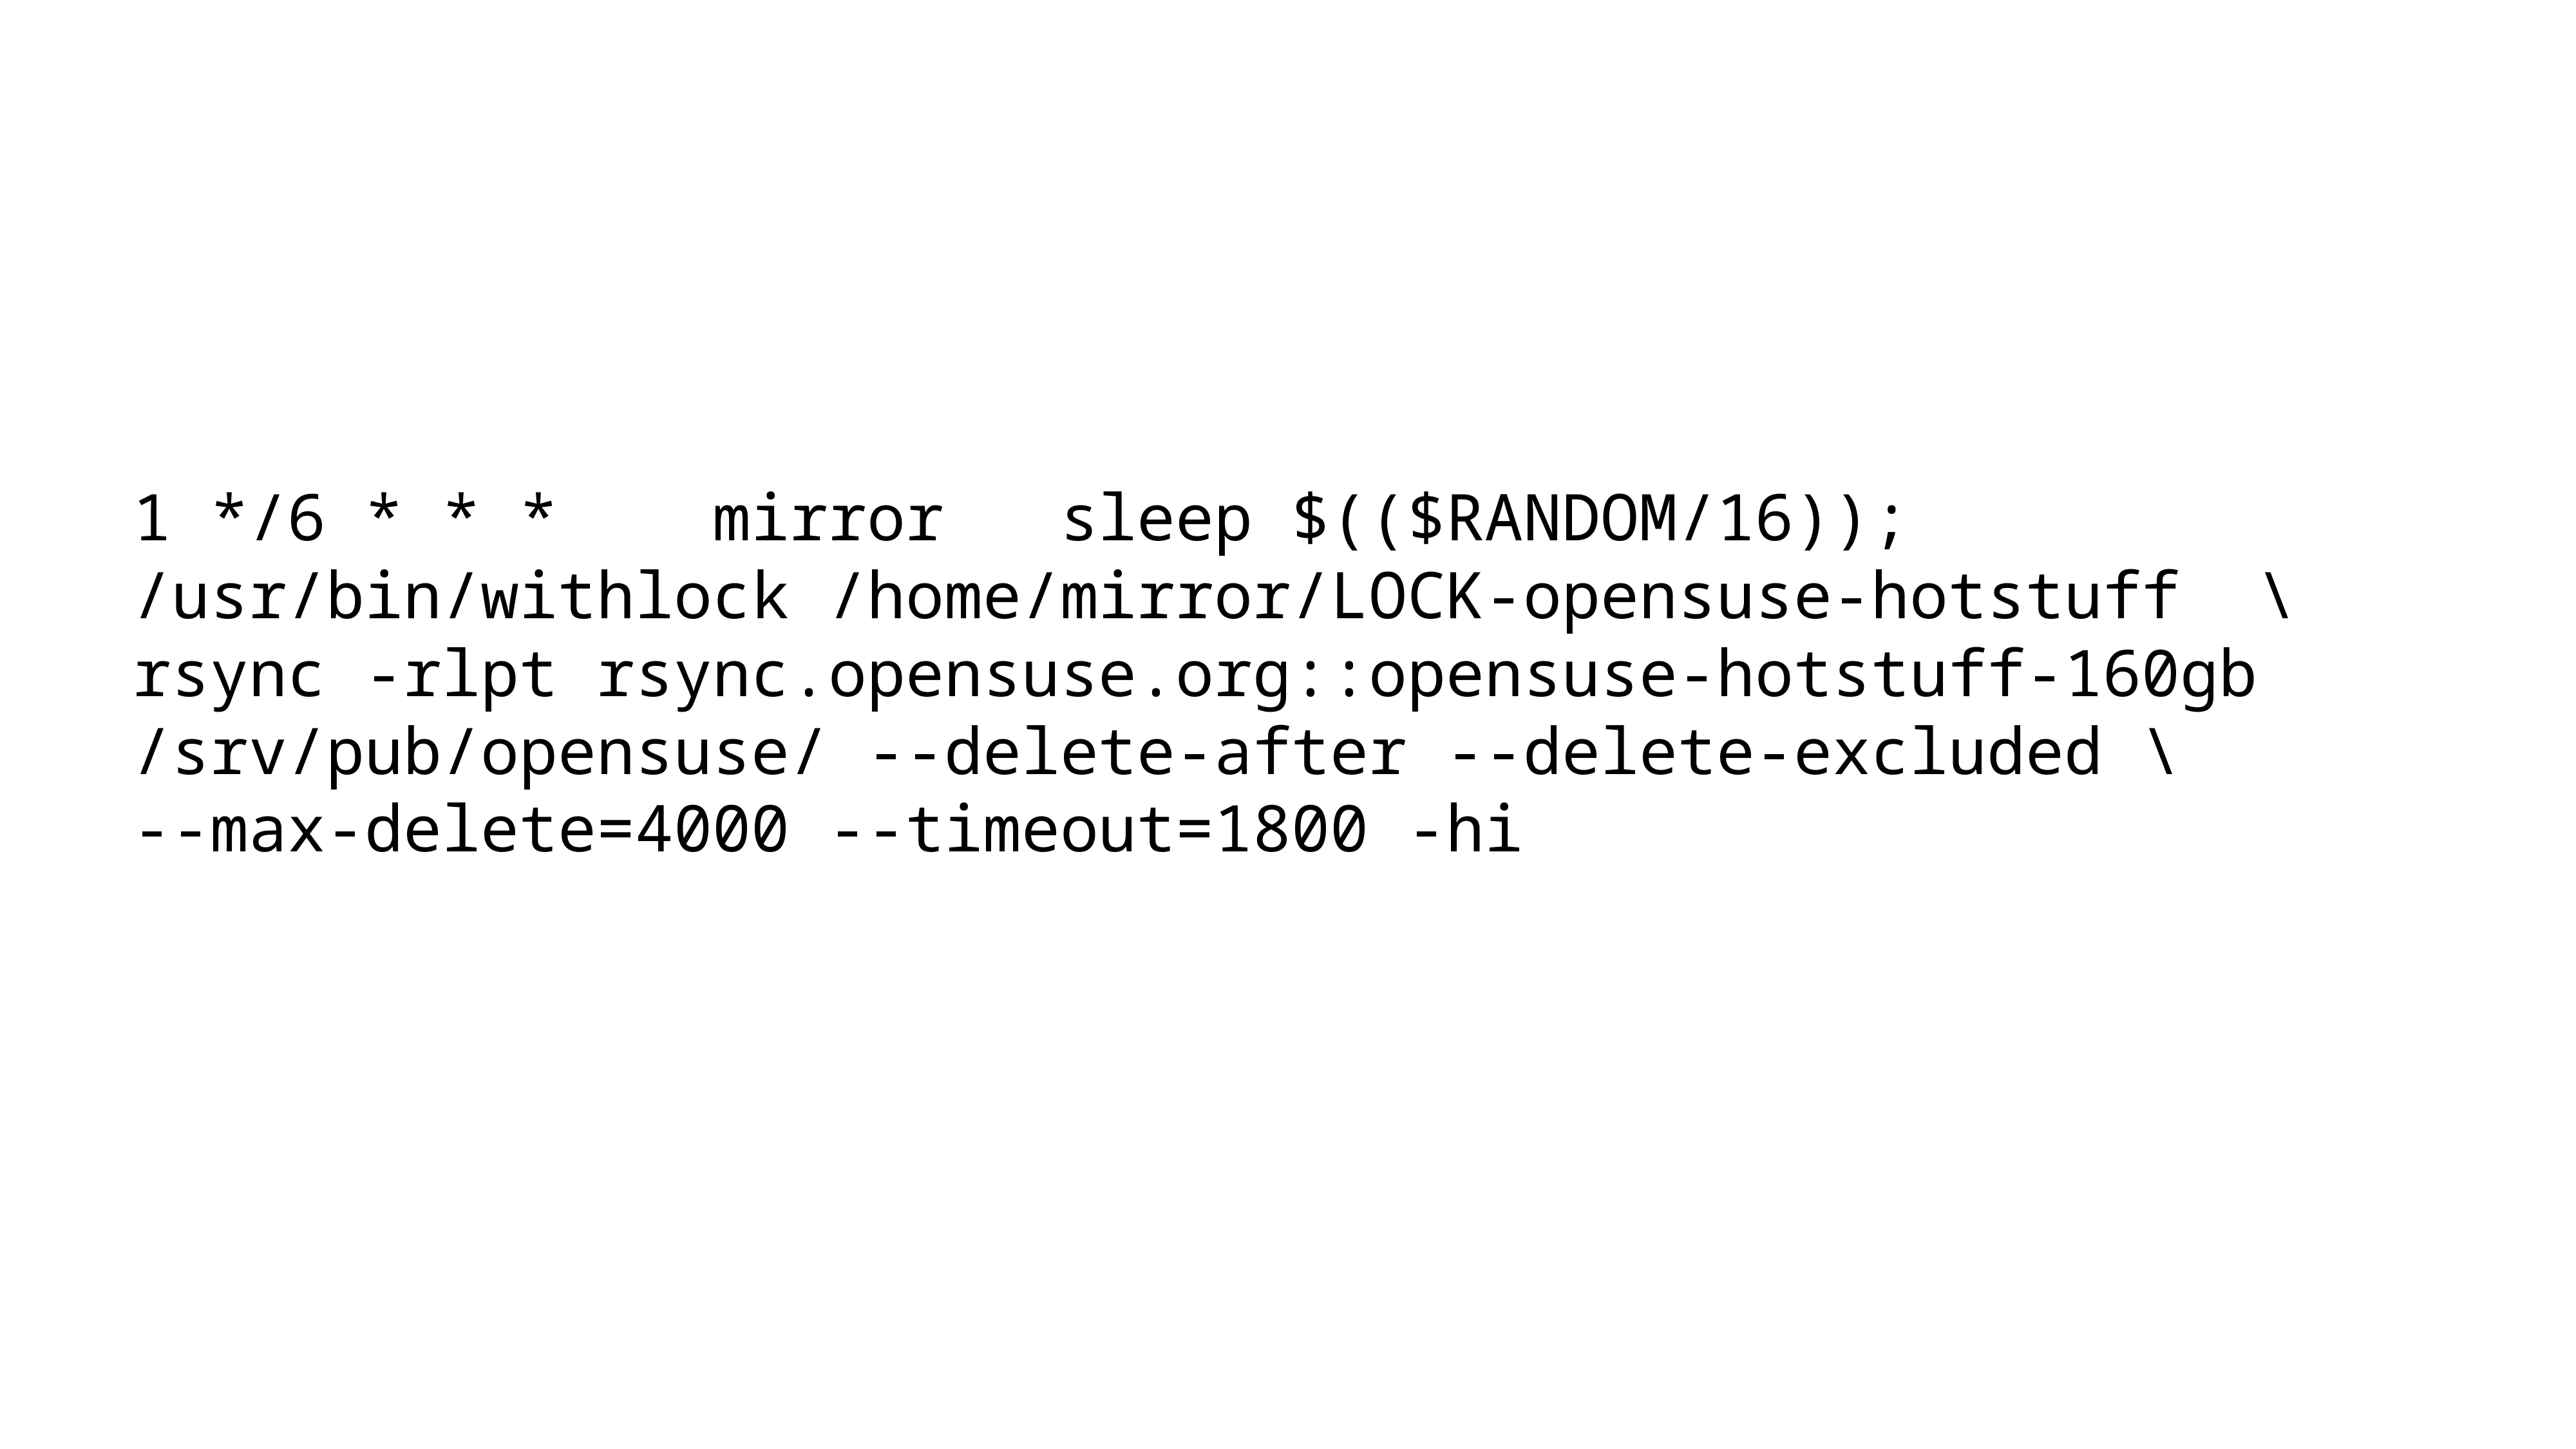

# 1 */6 * * * mirror sleep $(($RANDOM/16));
/usr/bin/withlock /home/mirror/LOCK-opensuse-hotstuff \
rsync -rlpt rsync.opensuse.org::opensuse-hotstuff-160gb
/srv/pub/opensuse/ --delete-after --delete-excluded \
--max-delete=4000 --timeout=1800 -hi